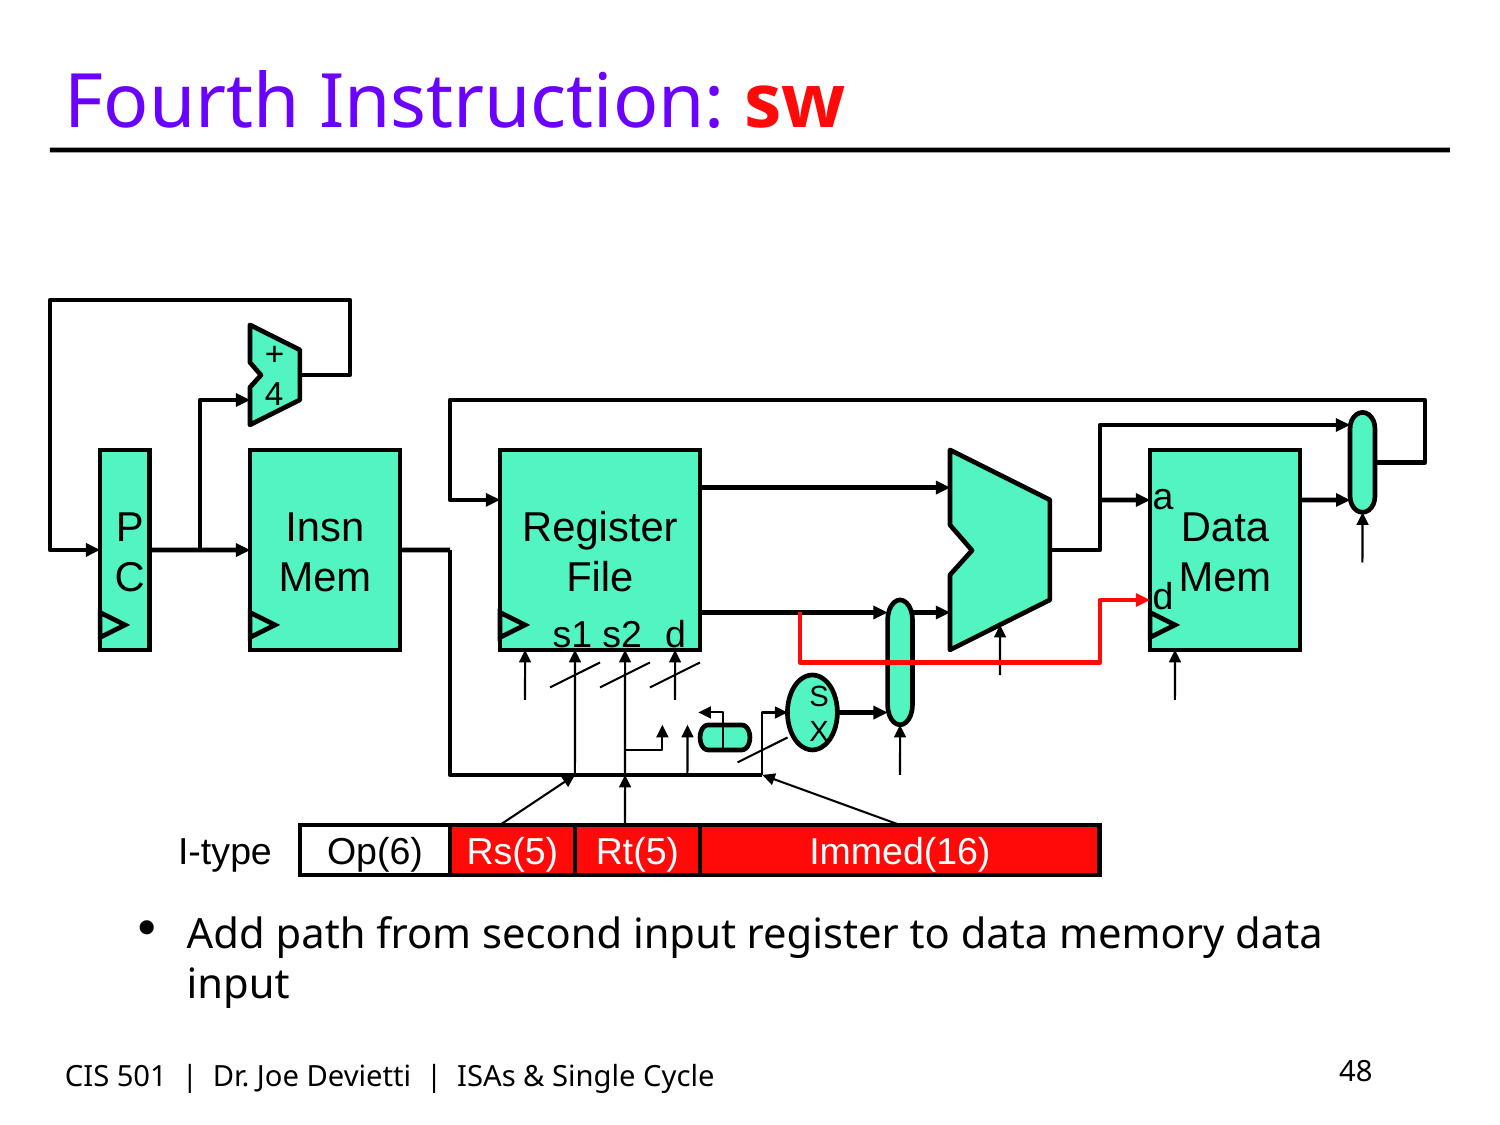

Fourth Instruction: sw
+
4
P
C
Insn
Mem
Register
File
Data
Mem
a
d
s1
s2
d
S
X
I-type
Op(6)
Rs(5)
Rt(5)
Immed(16)
Add path from second input register to data memory data input
CIS 501 | Dr. Joe Devietti | ISAs & Single Cycle